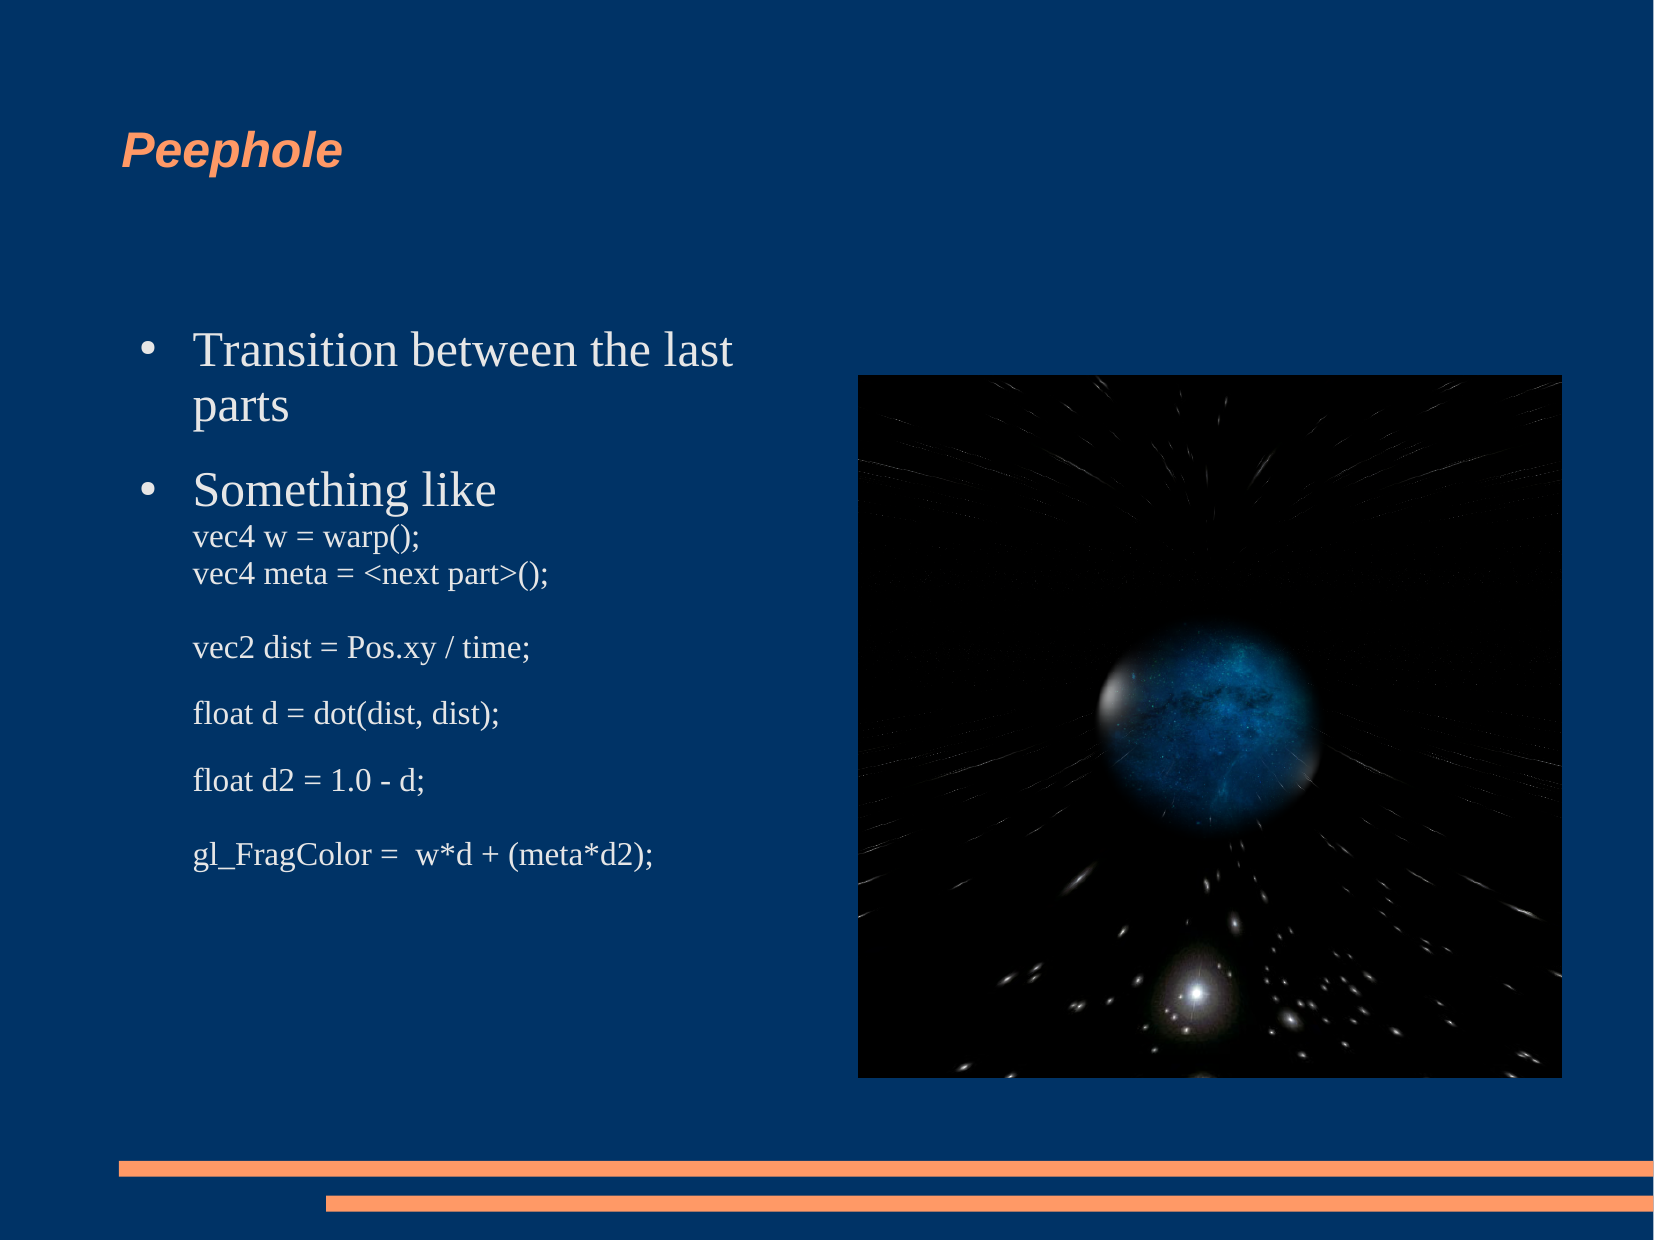

# Peephole
Transition between the last parts
Something like
vec4 w = warp();
vec4 meta = <next part>();
vec2 dist = Pos.xy / time;
float d = dot(dist, dist);
float d2 = 1.0 - d;
gl_FragColor = w*d + (meta*d2);